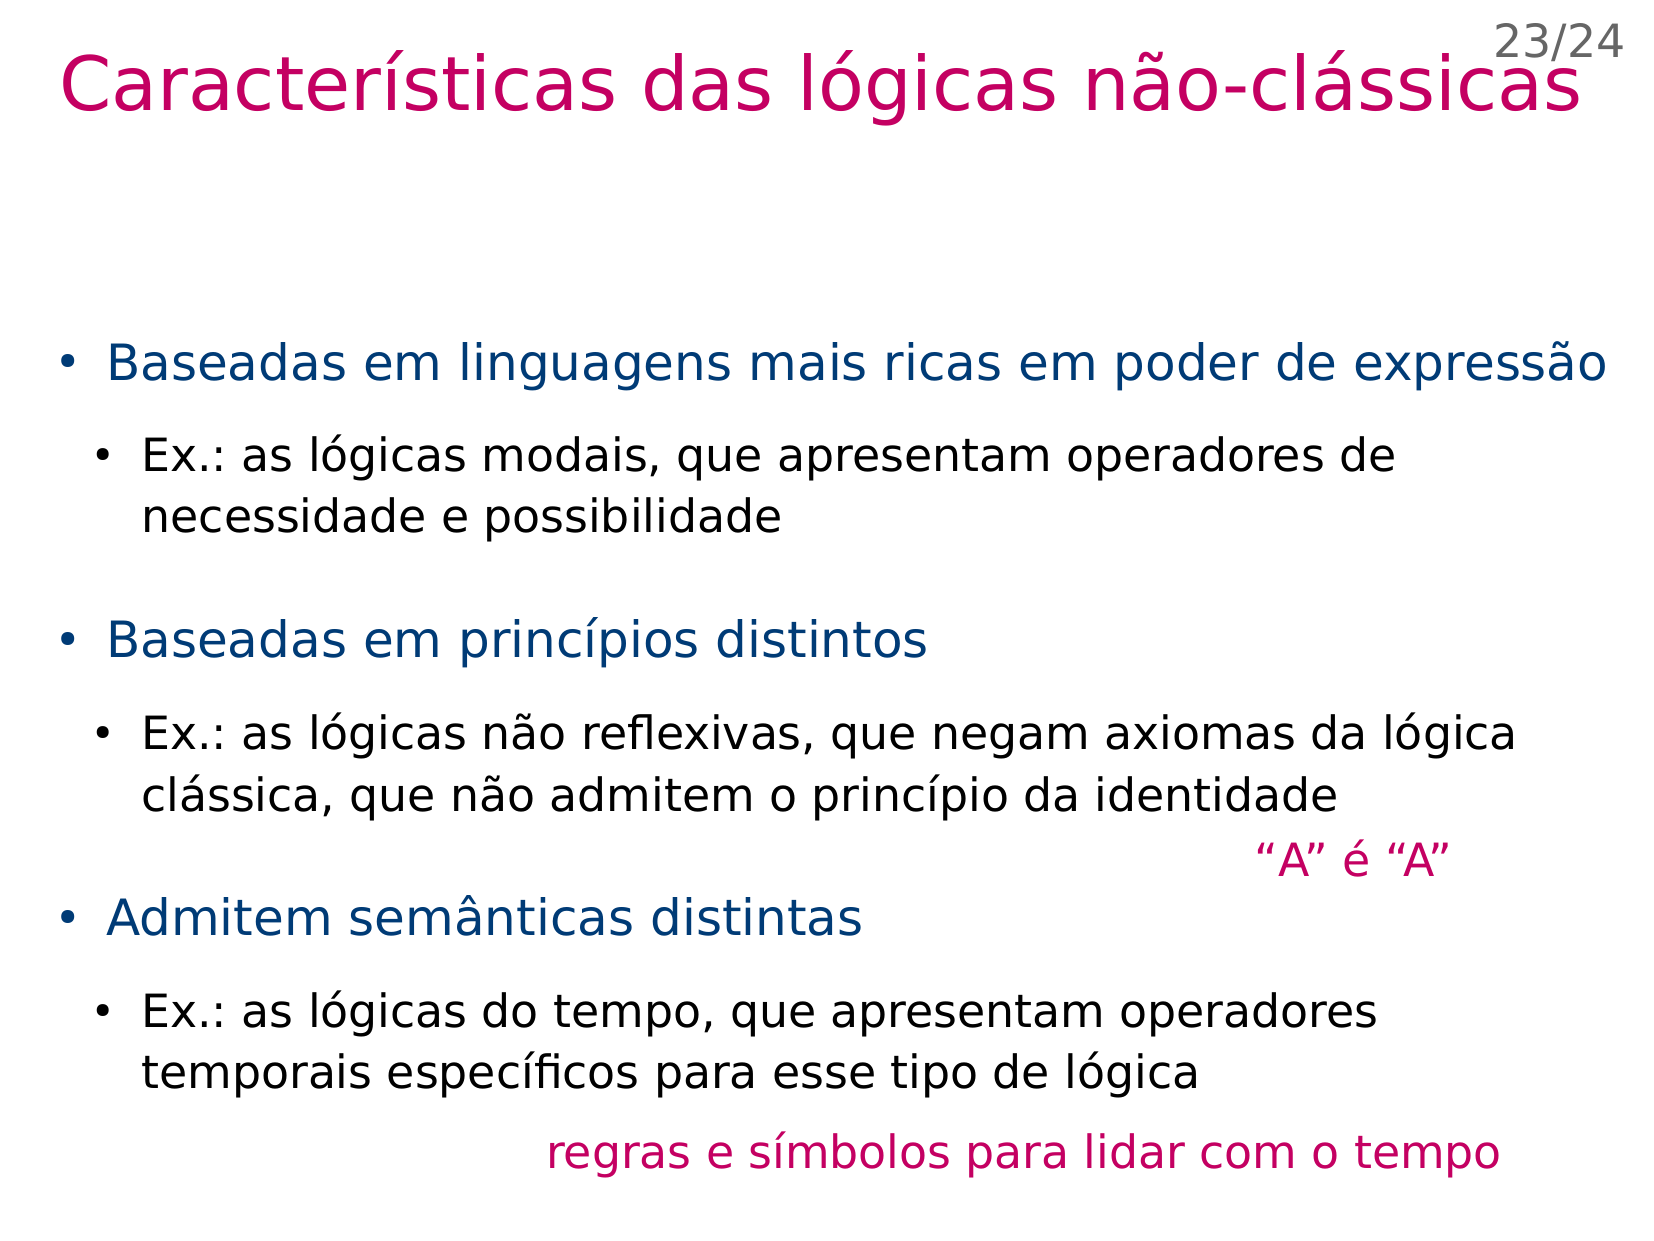

# Características das lógicas não-clássicas
23
Baseadas em linguagens mais ricas em poder de expressão
Ex.: as lógicas modais, que apresentam operadores de necessidade e possibilidade
Baseadas em princípios distintos
Ex.: as lógicas não reflexivas, que negam axiomas da lógica clássica, que não admitem o princípio da identidade
Admitem semânticas distintas
Ex.: as lógicas do tempo, que apresentam operadores temporais específicos para esse tipo de lógica
“A” é “A”
regras e símbolos para lidar com o tempo